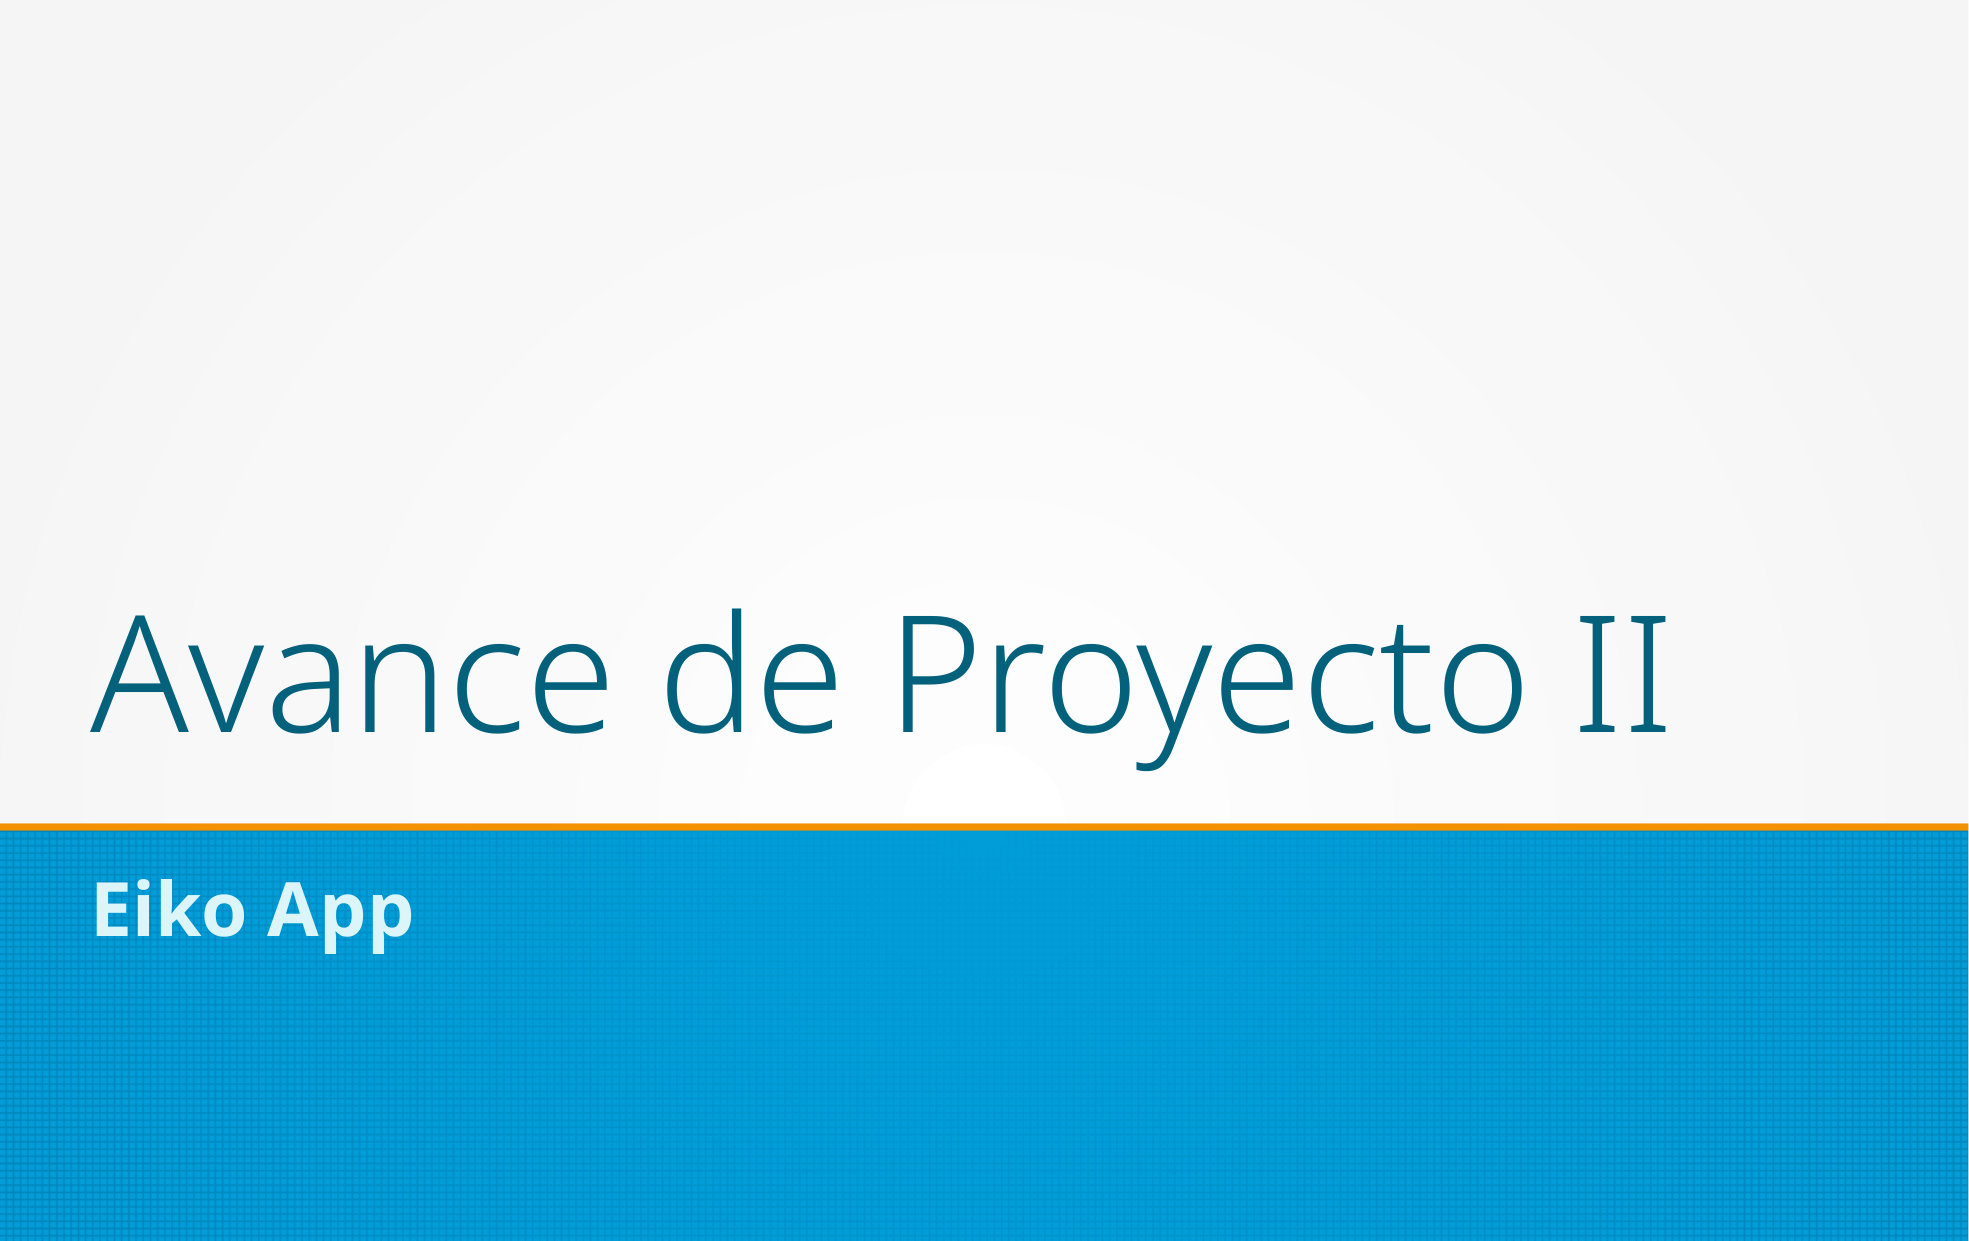

# Avance de Proyecto II
Eiko App